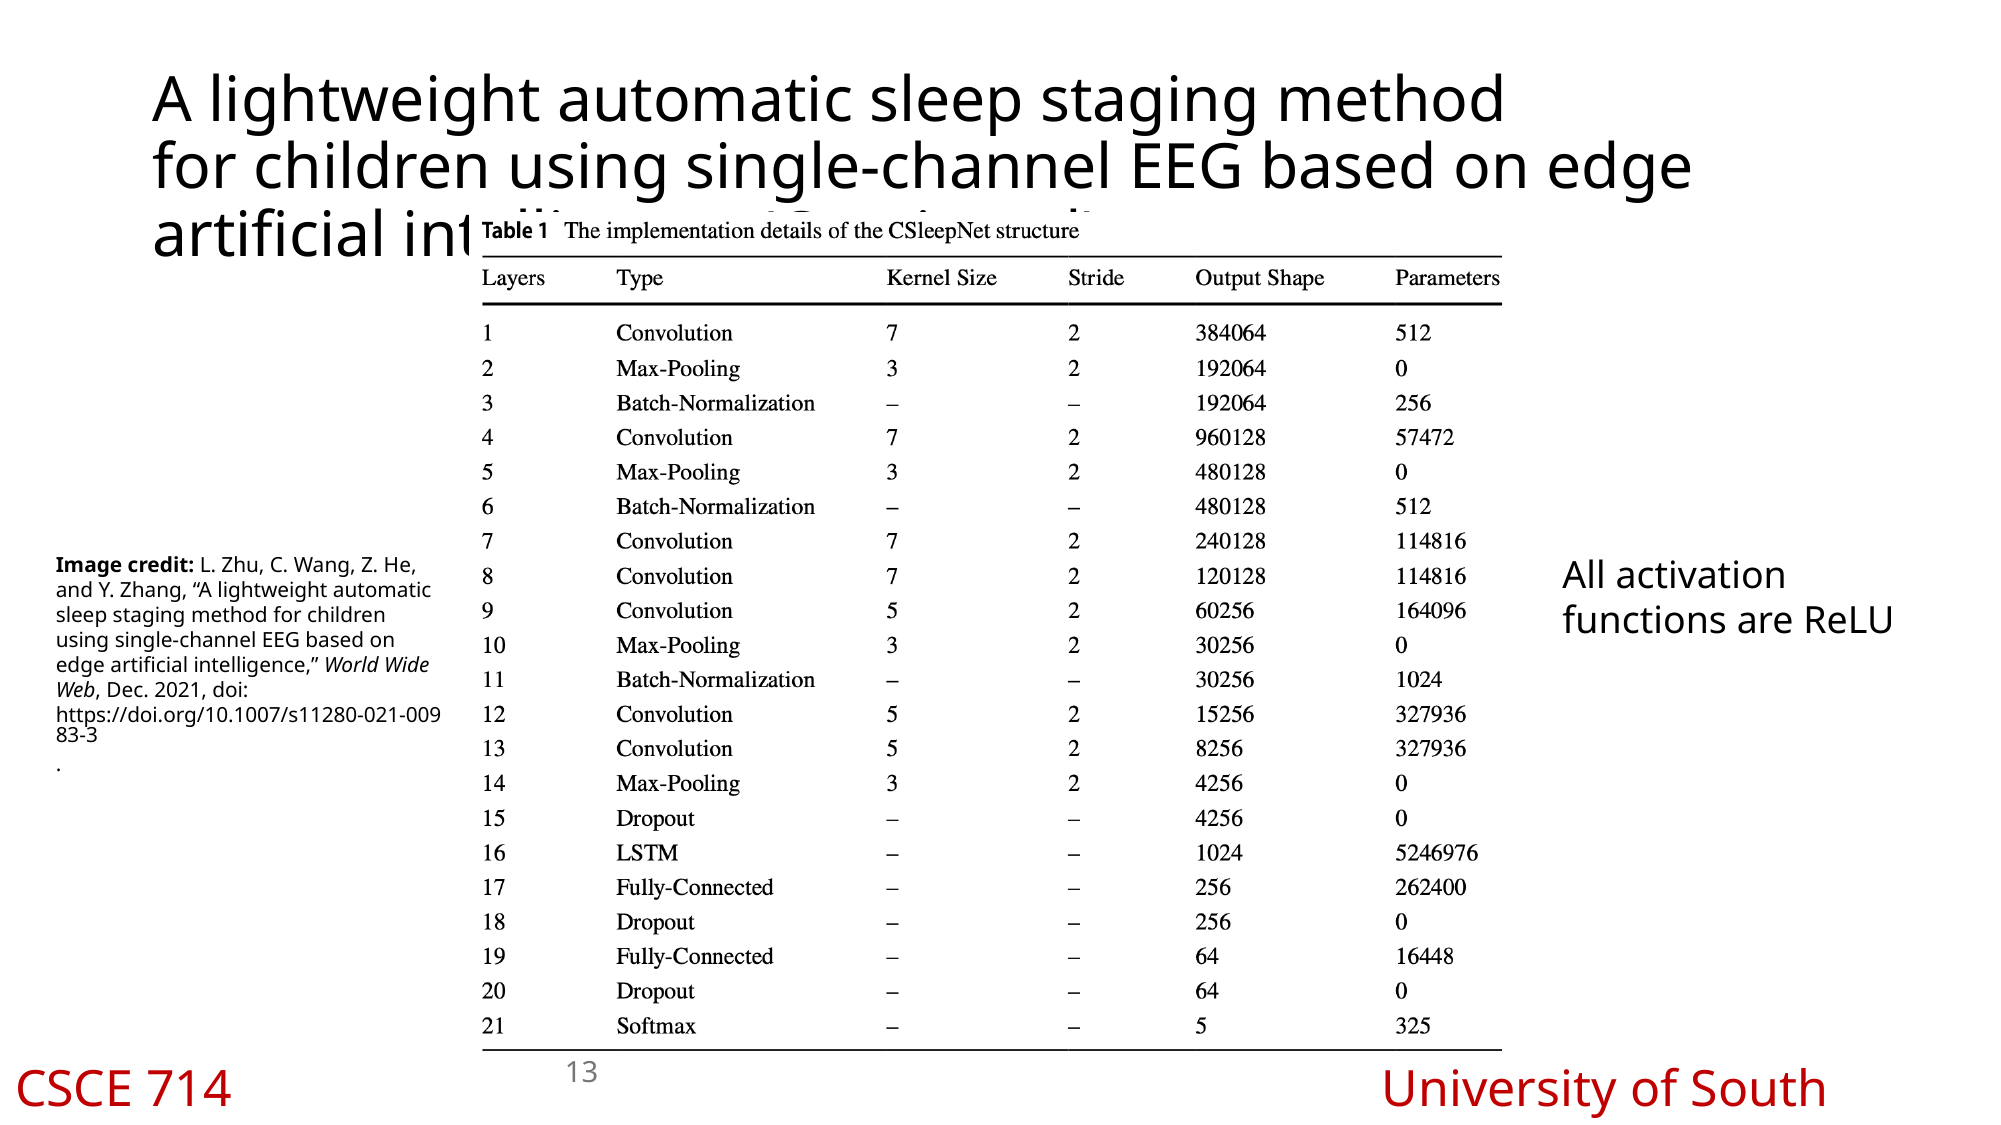

# A lightweight automatic sleep staging method for children using single‑channel EEG based on edge artificial intelligence (Continued)
Image credit: L. Zhu, C. Wang, Z. He, and Y. Zhang, “A lightweight automatic sleep staging method for children using single-channel EEG based on edge artificial intelligence,” World Wide Web, Dec. 2021, doi: https://doi.org/10.1007/s11280-021-00983-3.
All activation functions are ReLU
CSCE 714
University of South Carolina